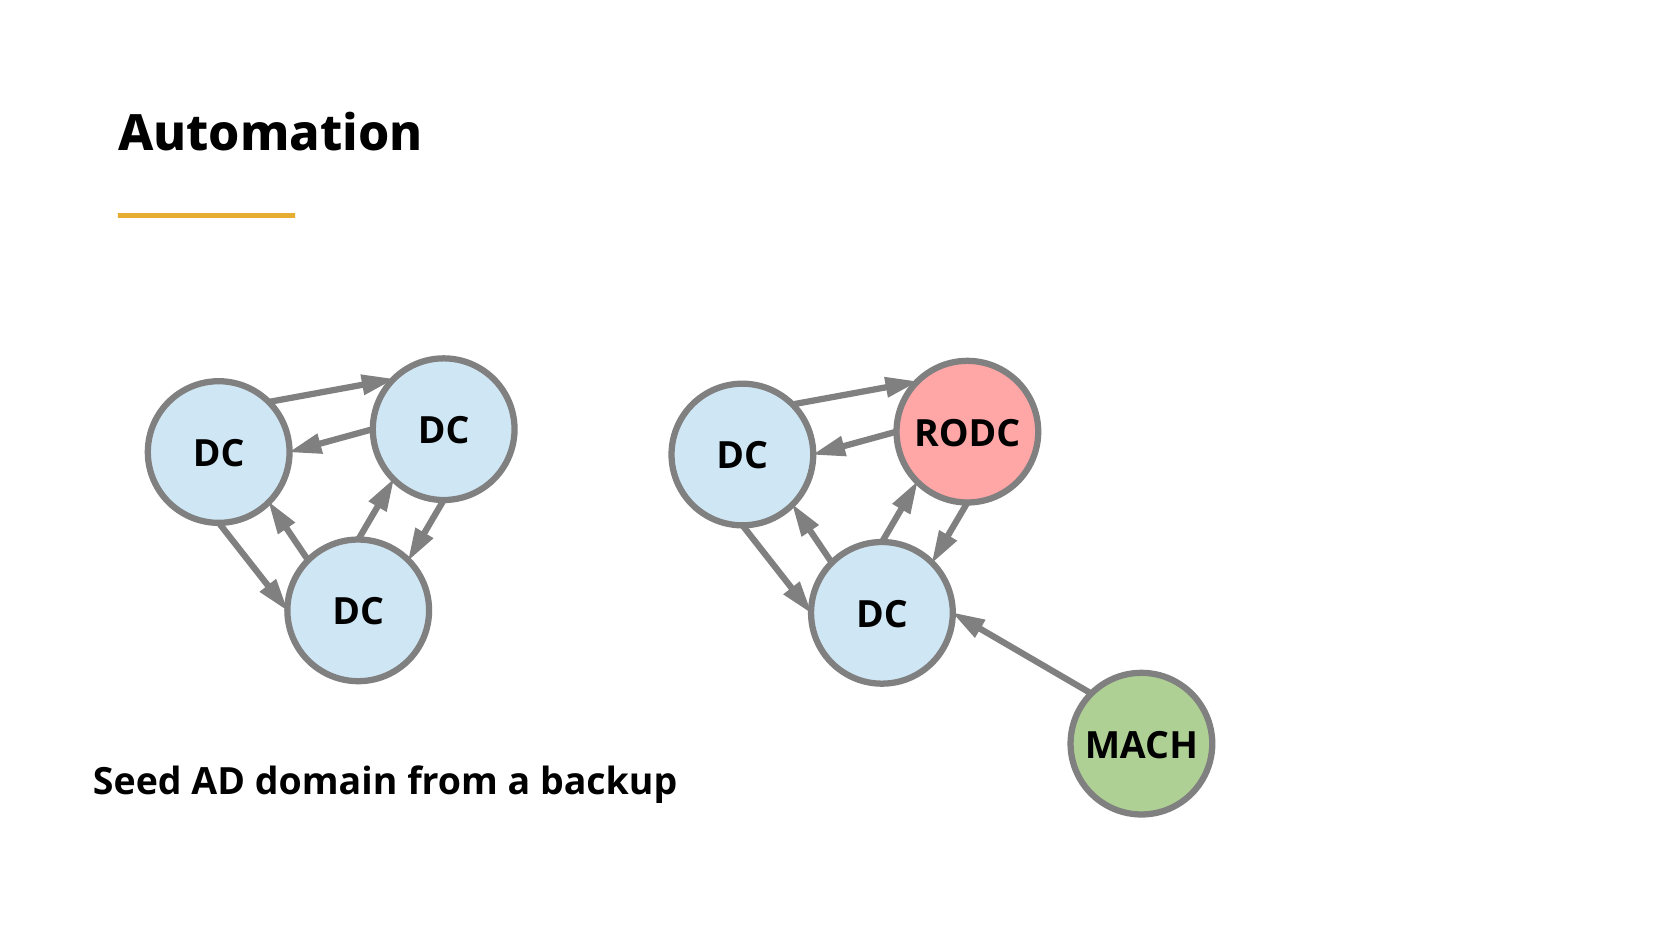

# Automation
DC
RODC
DC
DC
DC
DC
MACH
Seed AD domain from a backup